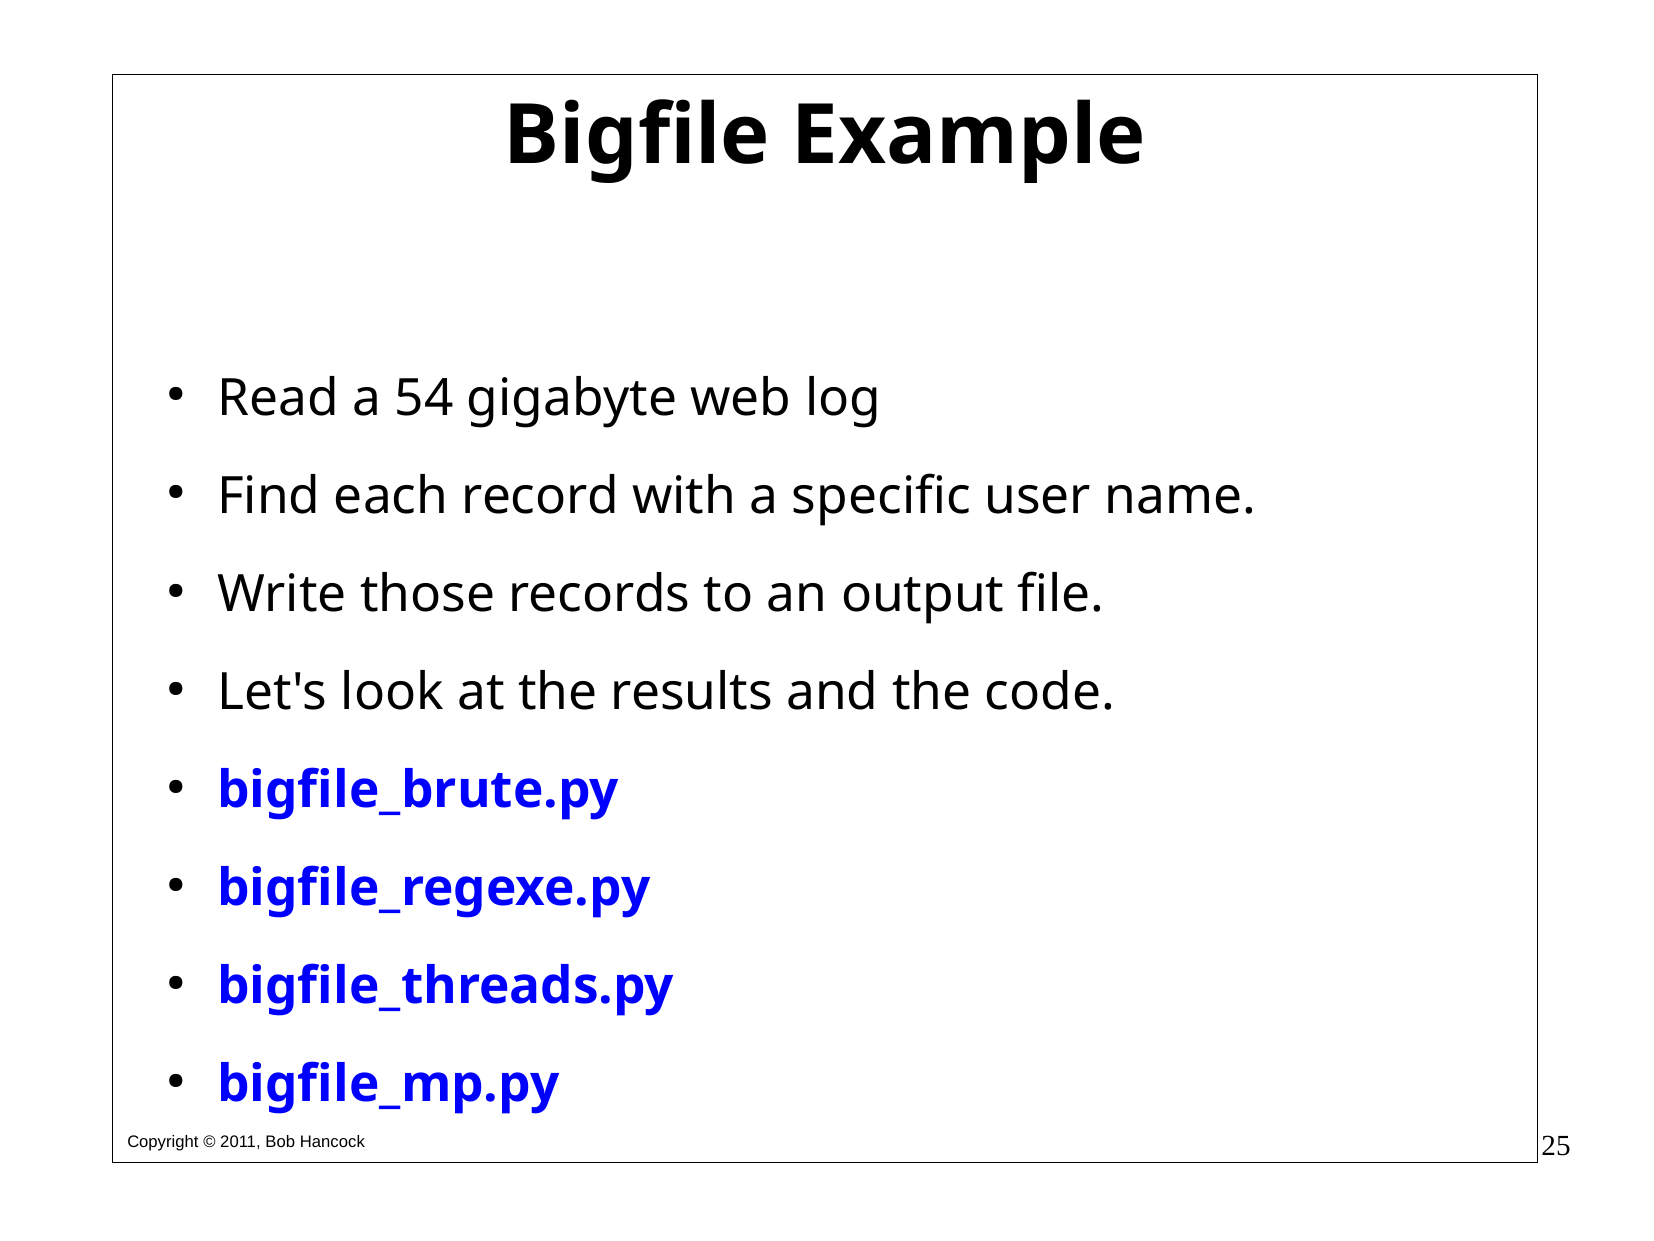

# Bigfile Example
Read a 54 gigabyte web log
Find each record with a specific user name.
Write those records to an output file.
Let's look at the results and the code.
bigfile_brute.py
bigfile_regexe.py
bigfile_threads.py
bigfile_mp.py
Copyright © 2011, Bob Hancock
25